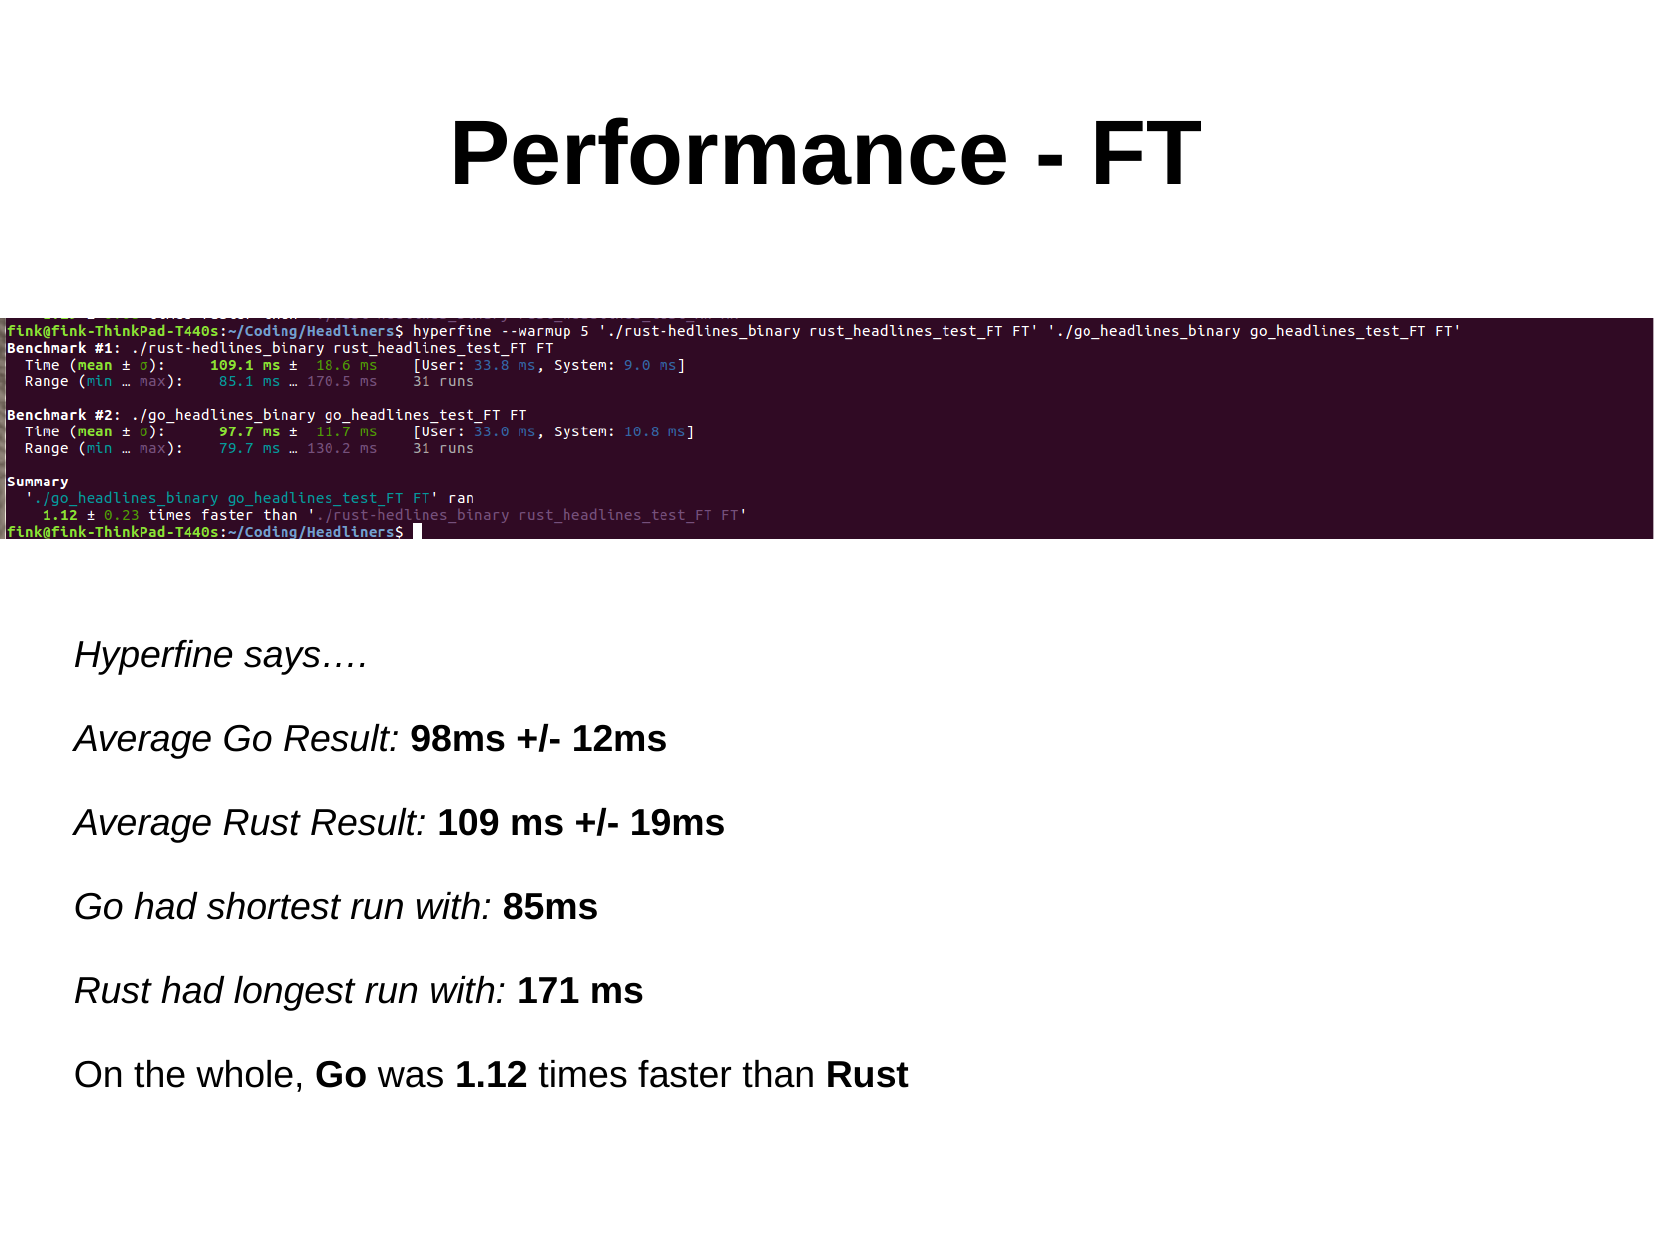

# Performance - FT
Hyperfine says….
Average Go Result: 98ms +/- 12ms
Average Rust Result: 109 ms +/- 19ms
Go had shortest run with: 85ms
Rust had longest run with: 171 ms
On the whole, Go was 1.12 times faster than Rust